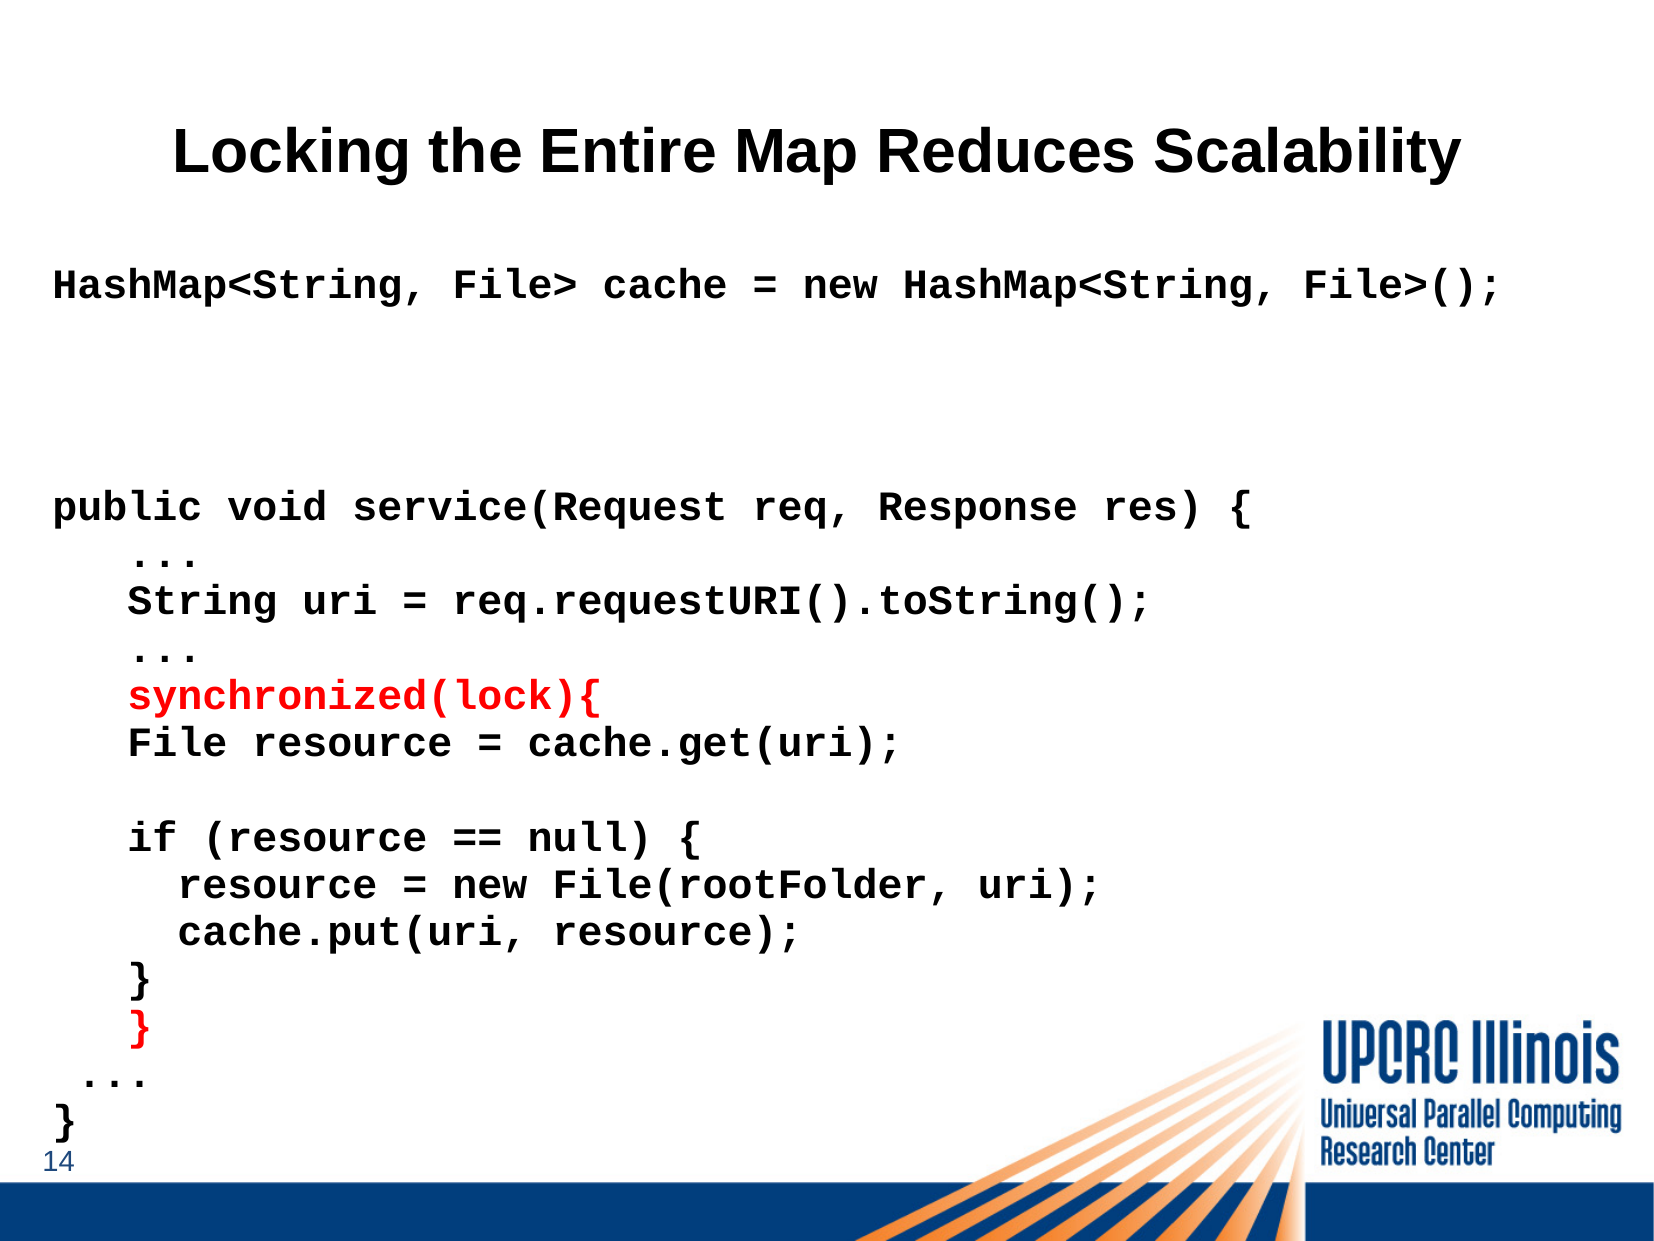

# Locking the Entire Map Reduces Scalability
HashMap<String, File> cache = new HashMap<String, File>();
public void service(Request req, Response res) {
 ...
 String uri = req.requestURI().toString();
 ...
 synchronized(lock){
 File resource = cache.get(uri);
 if (resource == null) {
 resource = new File(rootFolder, uri);
 cache.put(uri, resource);
 }
 }
 ...
}
14